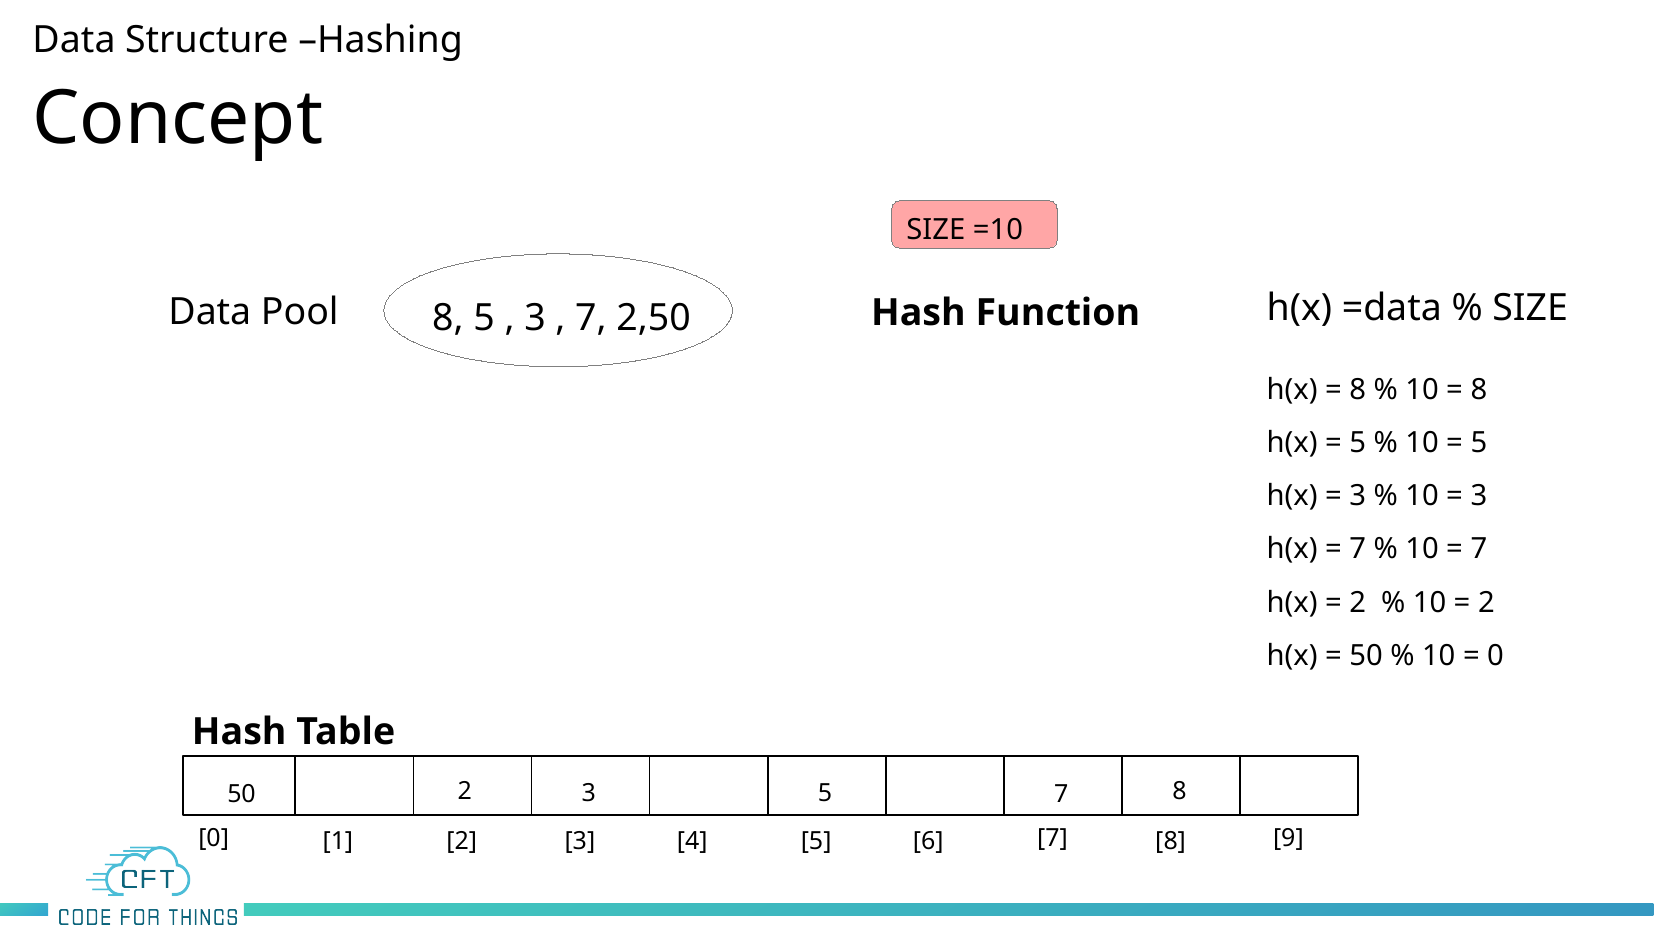

# Data Structure –Hashing Concept
SIZE =10
h(x) =data % SIZE
Data Pool
Hash Function
 8, 5 , 3 , 7, 2,50
h(x) = 8 % 10 = 8
h(x) = 5 % 10 = 5
h(x) = 3 % 10 = 3
h(x) = 7 % 10 = 7
h(x) = 2 % 10 = 2
h(x) = 50 % 10 = 0
Hash Table
2
8
3
5
50
7
 [0]
 [7]
 [9]
 [1]
 [2]
 [3]
 [4]
 [5]
 [6]
 [8]